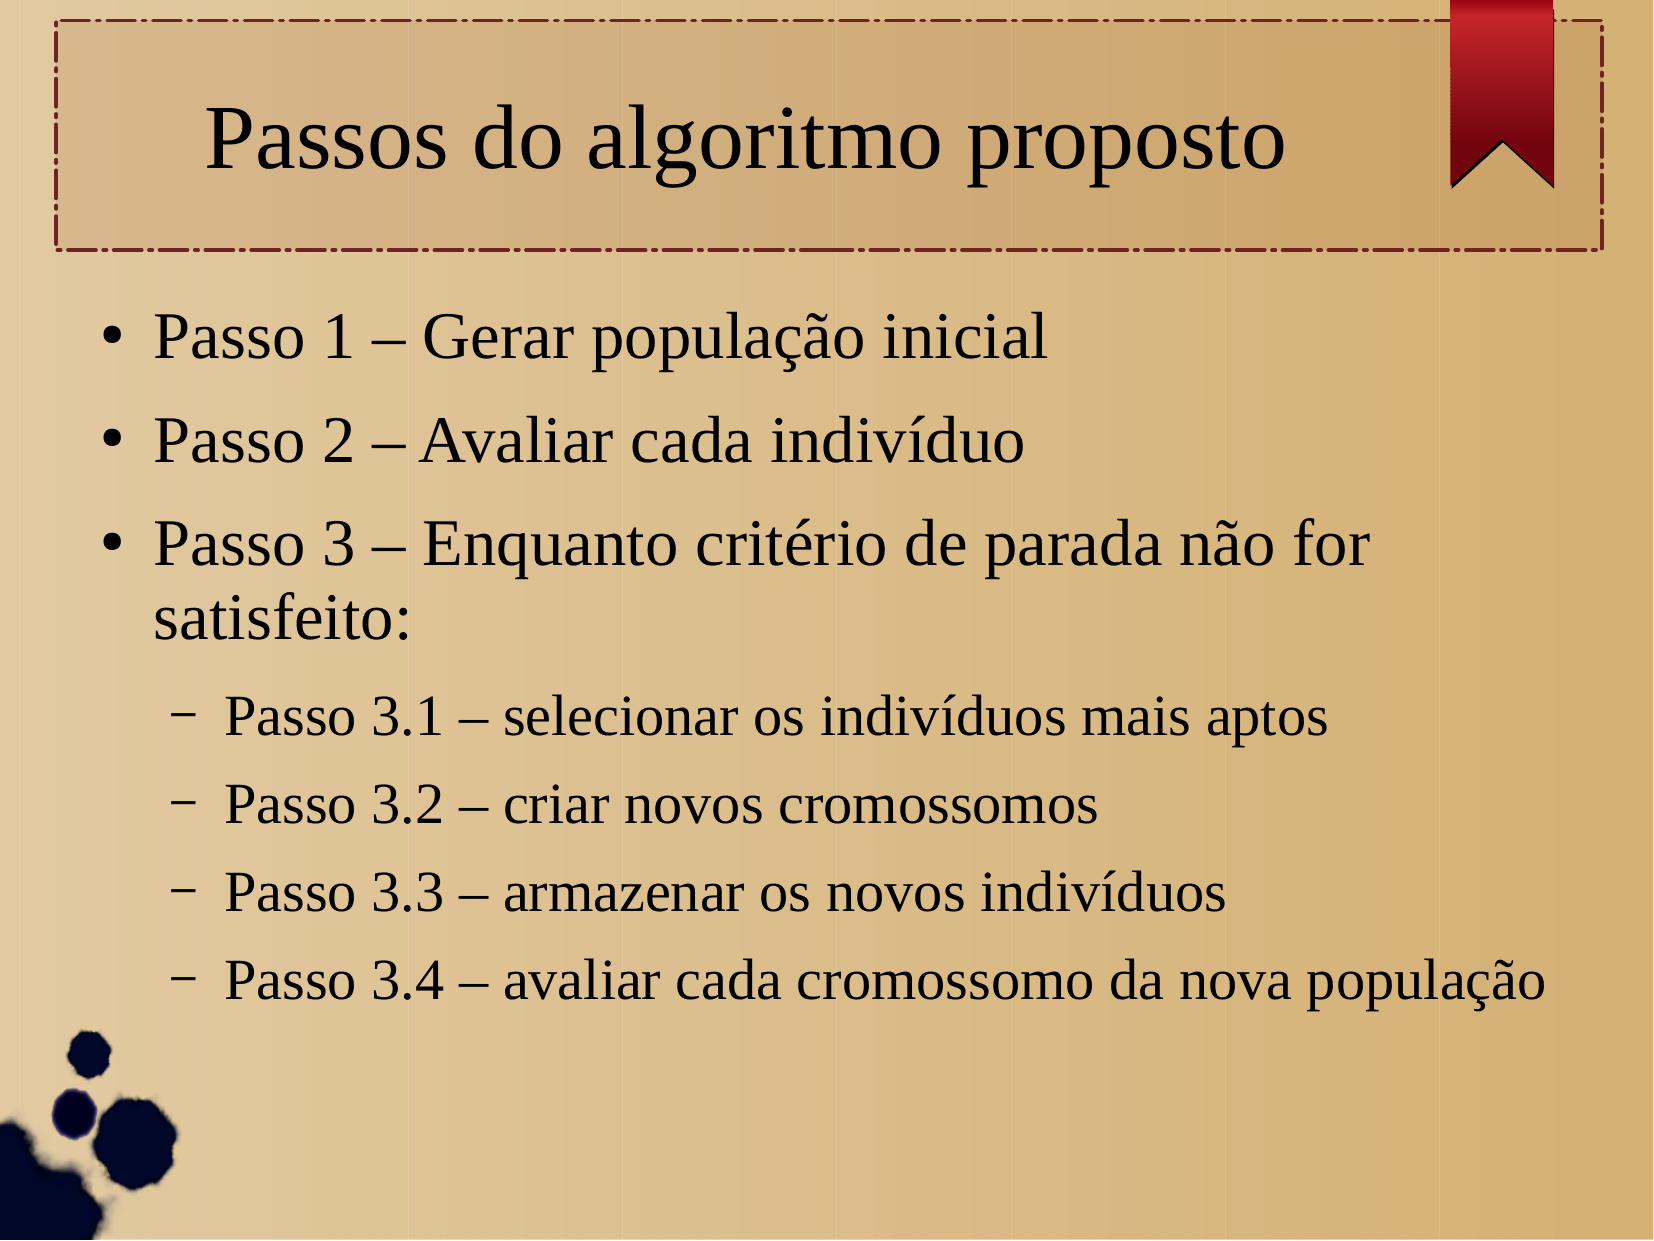

# Passos do algoritmo proposto
Passo 1 – Gerar população inicial
Passo 2 – Avaliar cada indivíduo
Passo 3 – Enquanto critério de parada não for satisfeito:
Passo 3.1 – selecionar os indivíduos mais aptos
Passo 3.2 – criar novos cromossomos
Passo 3.3 – armazenar os novos indivíduos
Passo 3.4 – avaliar cada cromossomo da nova população